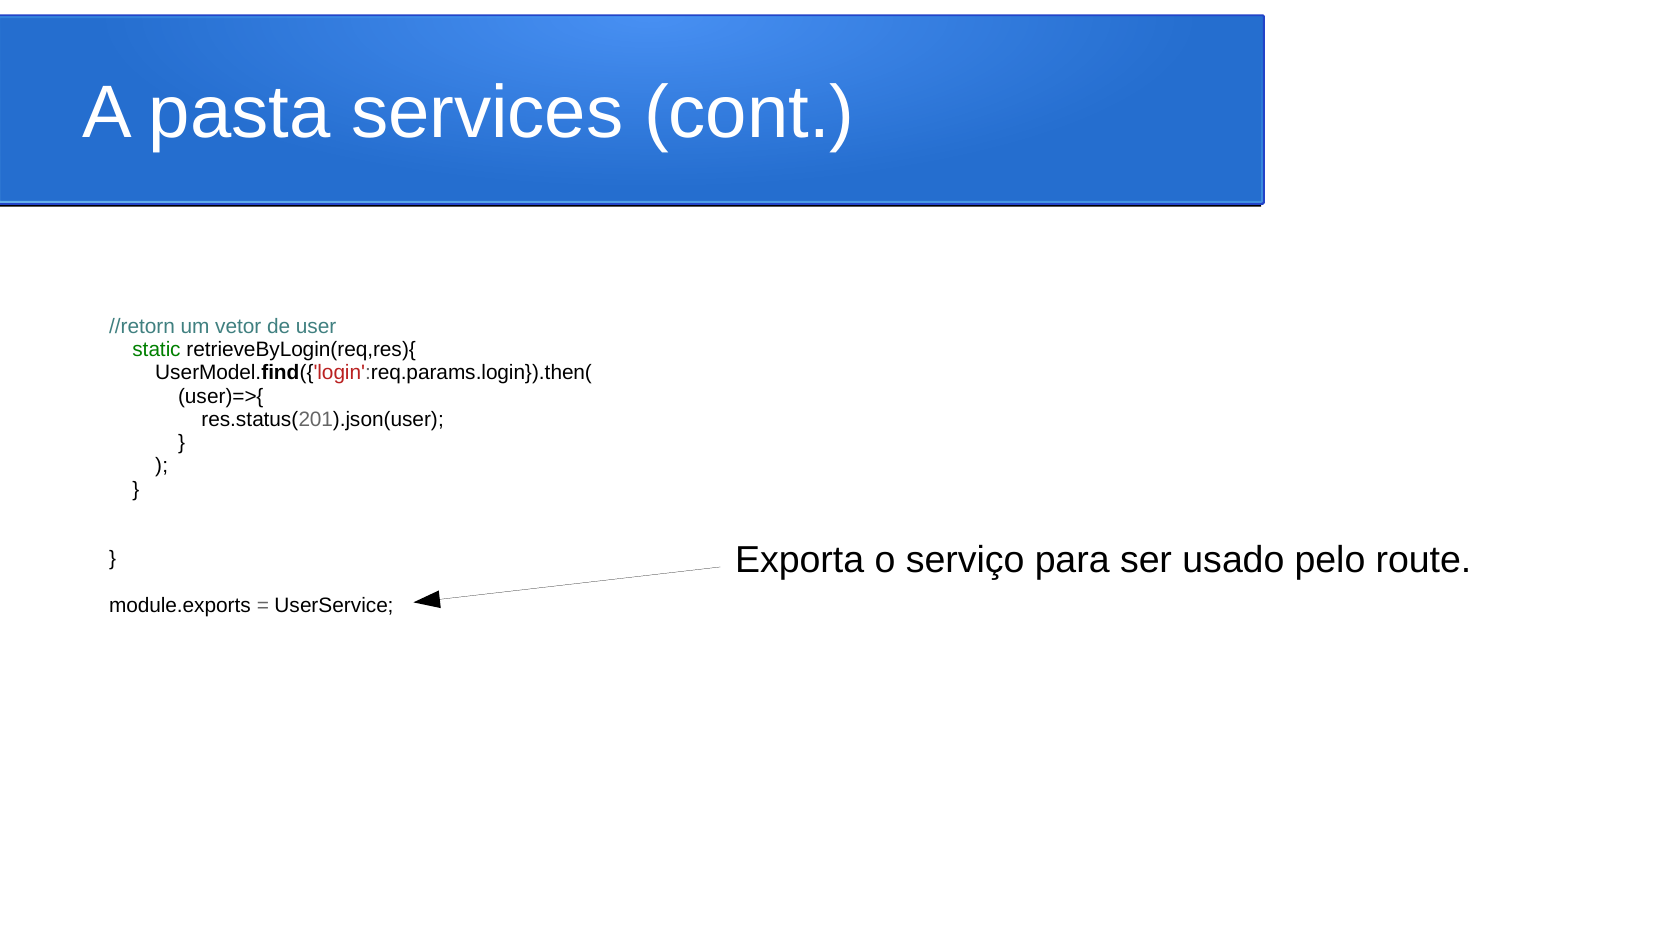

# A pasta services (cont.)
//retorn um vetor de user
 static retrieveByLogin(req,res){
 UserModel.find({'login':req.params.login}).then(
 (user)=>{
 res.status(201).json(user);
 }
 );
 }
}
module.exports = UserService;
Exporta o serviço para ser usado pelo route.